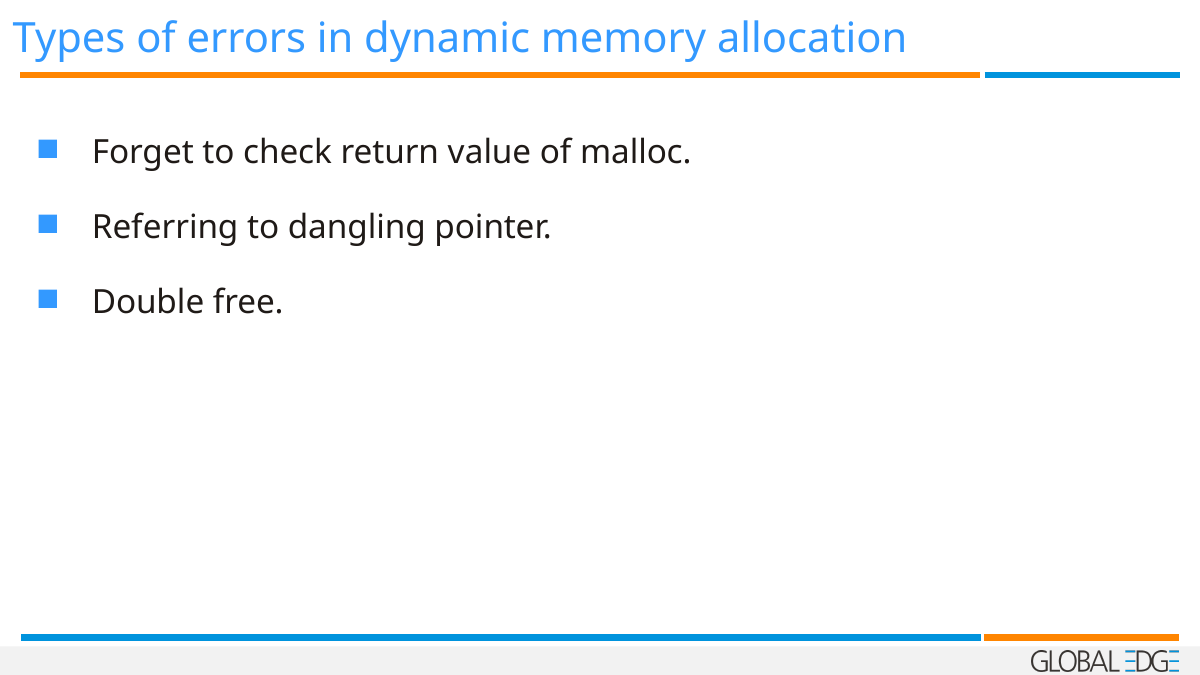

# Types of errors in dynamic memory allocation
Forget to check return value of malloc.
Referring to dangling pointer.
Double free.